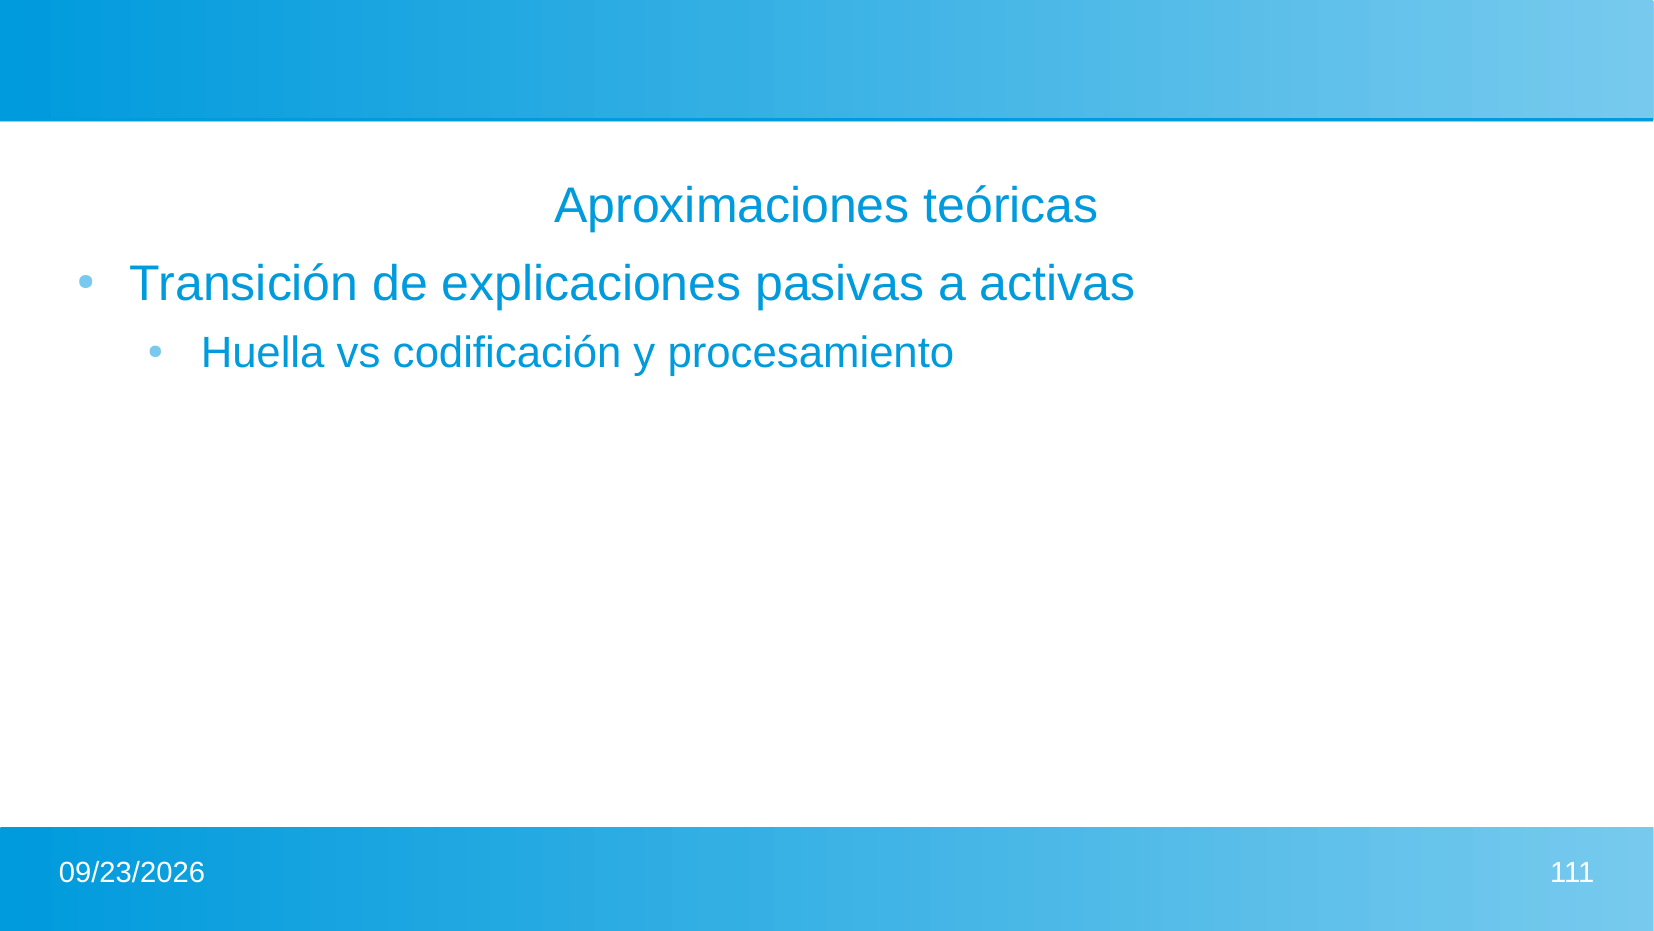

# Aproximaciones teóricas
Transición de explicaciones pasivas a activas
Huella vs codificación y procesamiento
111